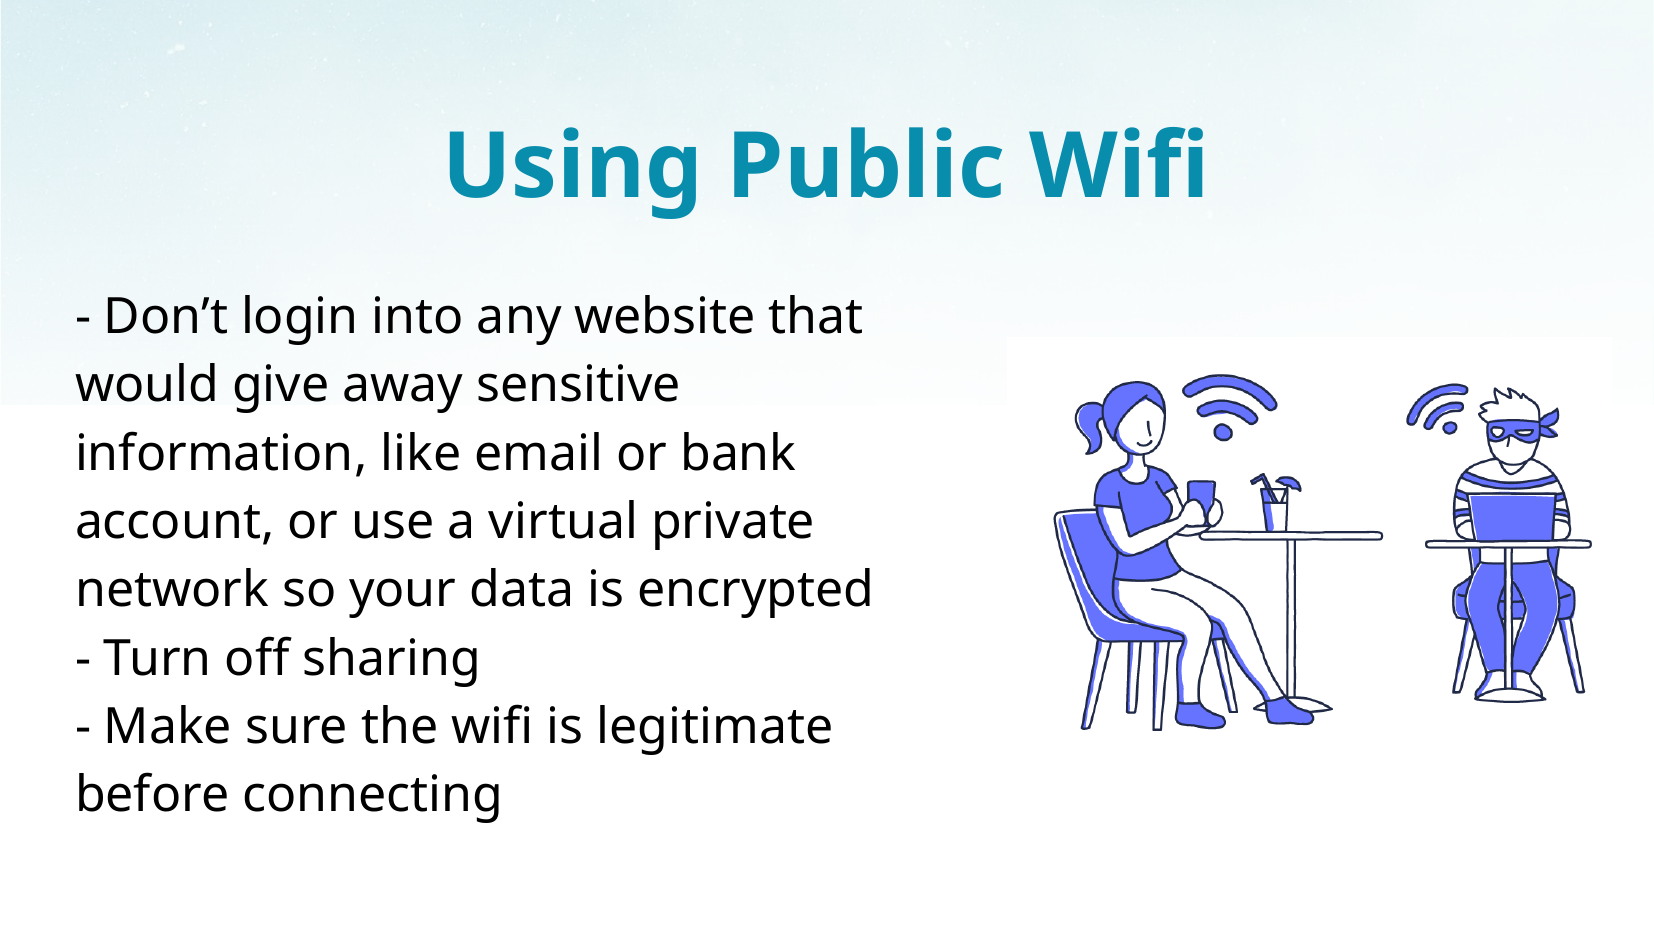

# Using Public Wifi
- Don’t login into any website that would give away sensitive information, like email or bank account, or use a virtual private network so your data is encrypted
- Turn off sharing
- Make sure the wifi is legitimate before connecting